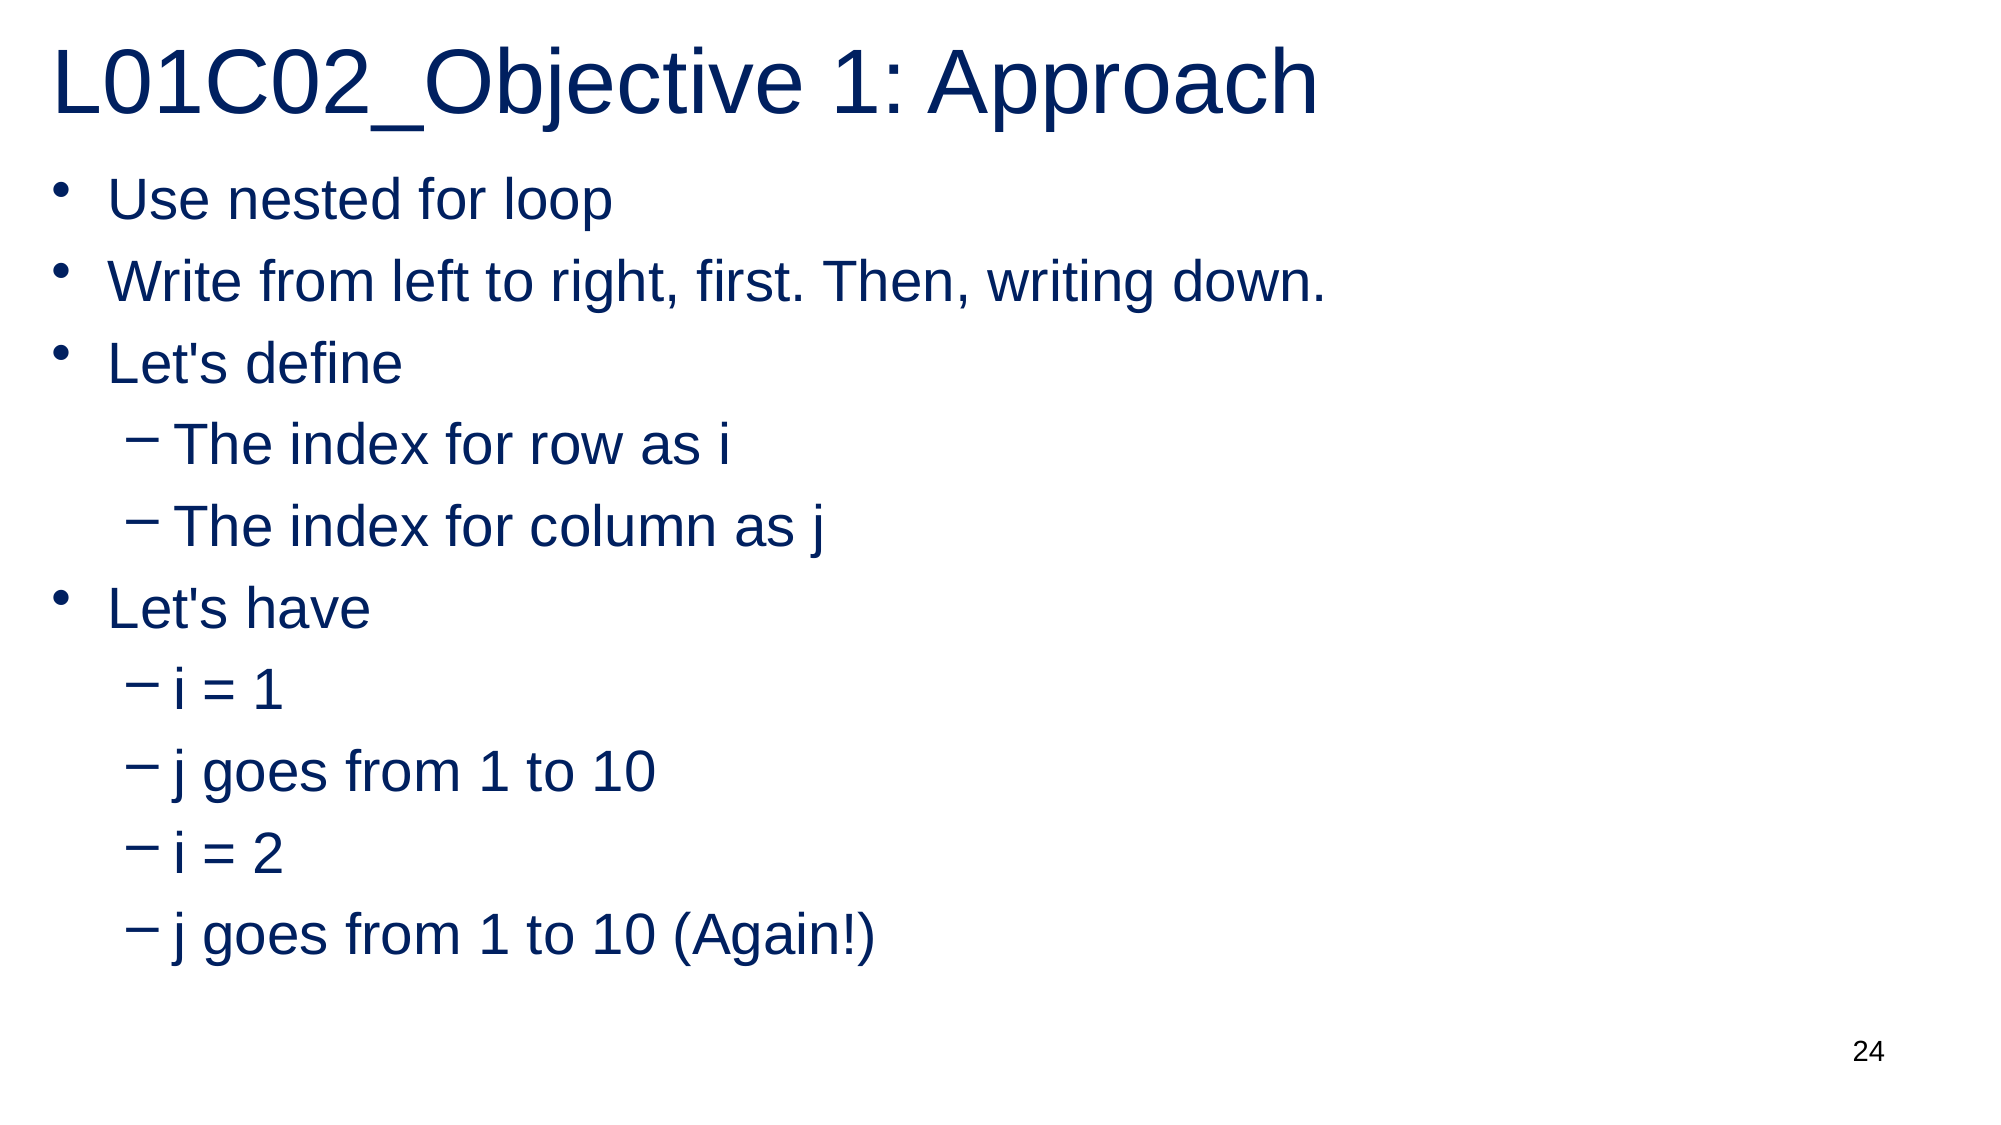

# L01C02_Objective 1: Approach
Use nested for loop
Write from left to right, first. Then, writing down.
Let's define
The index for row as i
The index for column as j
Let's have
i = 1
j goes from 1 to 10
i = 2
j goes from 1 to 10 (Again!)